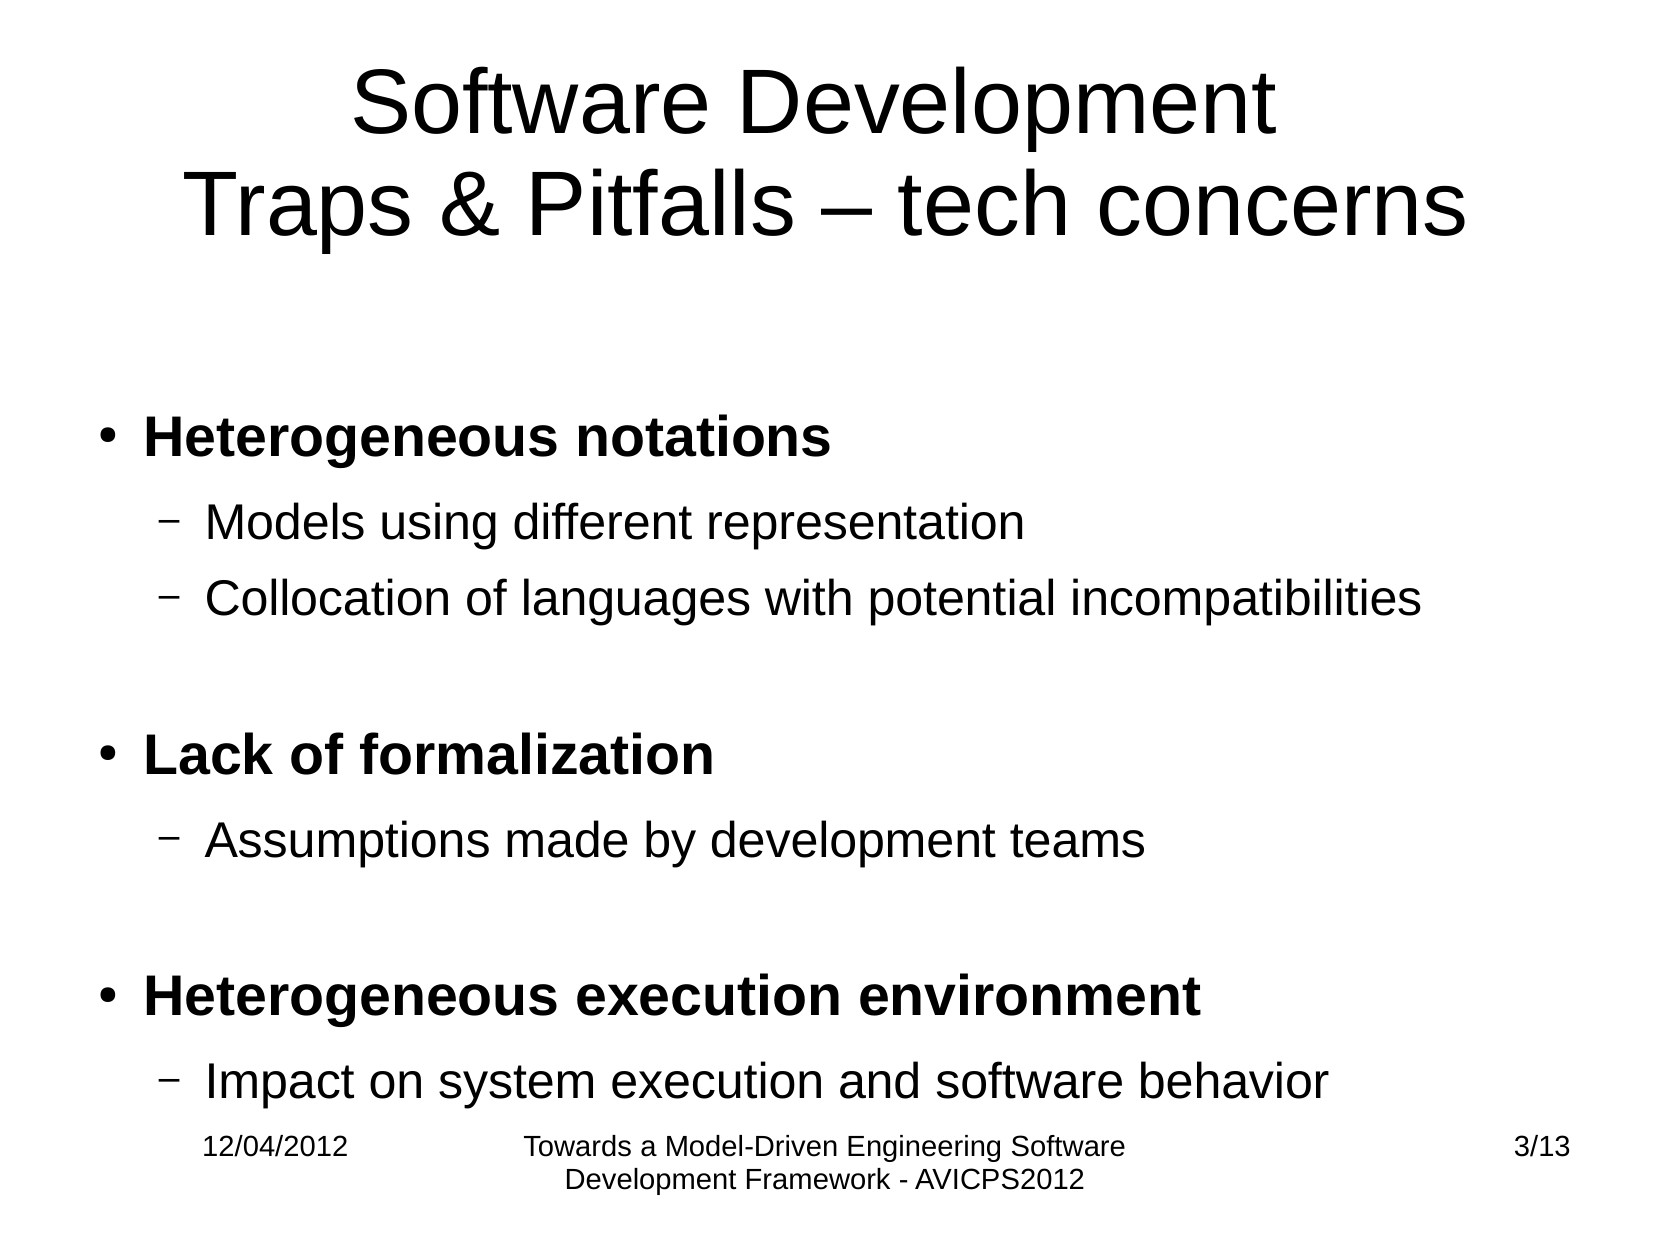

# Software Development Traps & Pitfalls – tech concerns
Heterogeneous notations
Models using different representation
Collocation of languages with potential incompatibilities
Lack of formalization
Assumptions made by development teams
Heterogeneous execution environment
Impact on system execution and software behavior
3